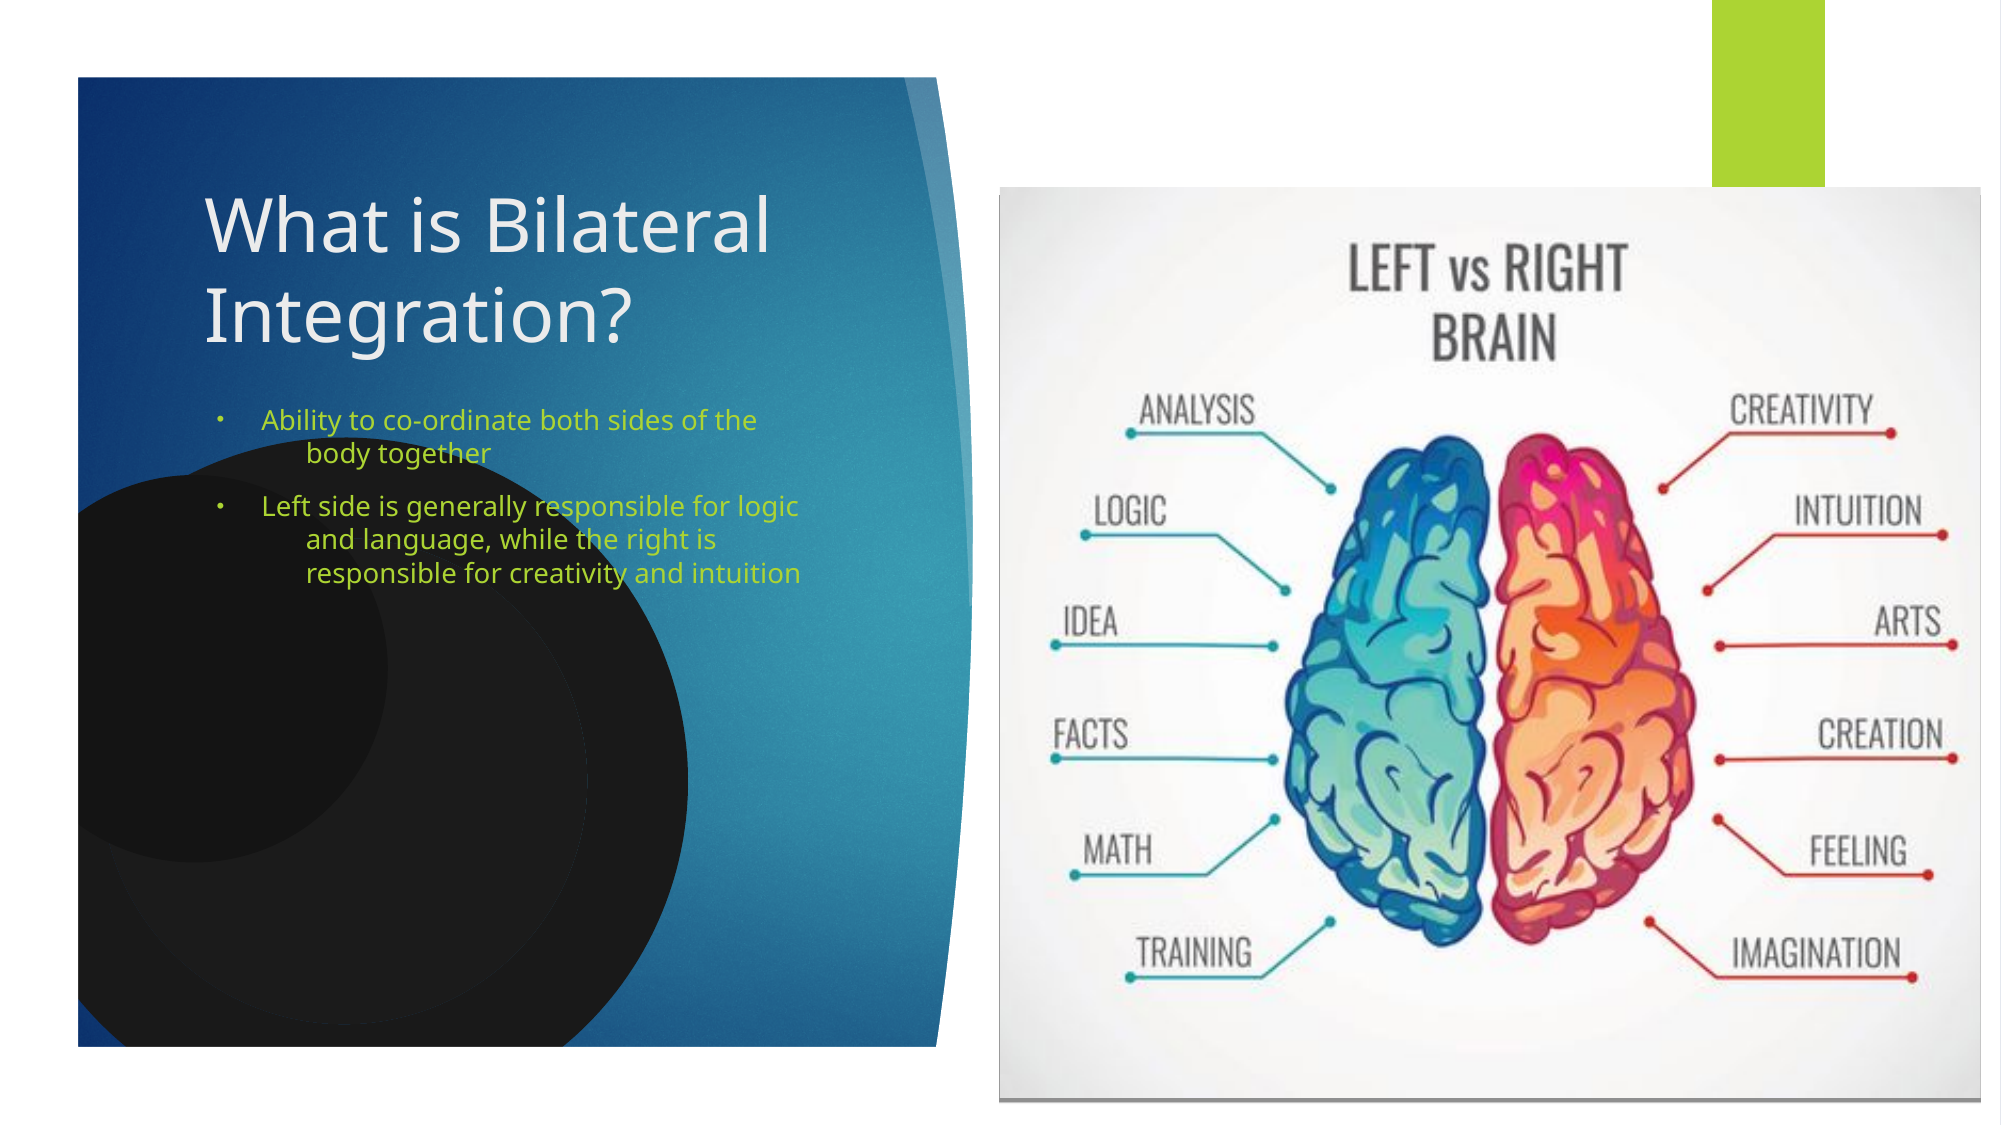

# What is Bilateral Integration?
Ability to co-ordinate both sides of the body together
Left side is generally responsible for logic and language, while the right is responsible for creativity and intuition